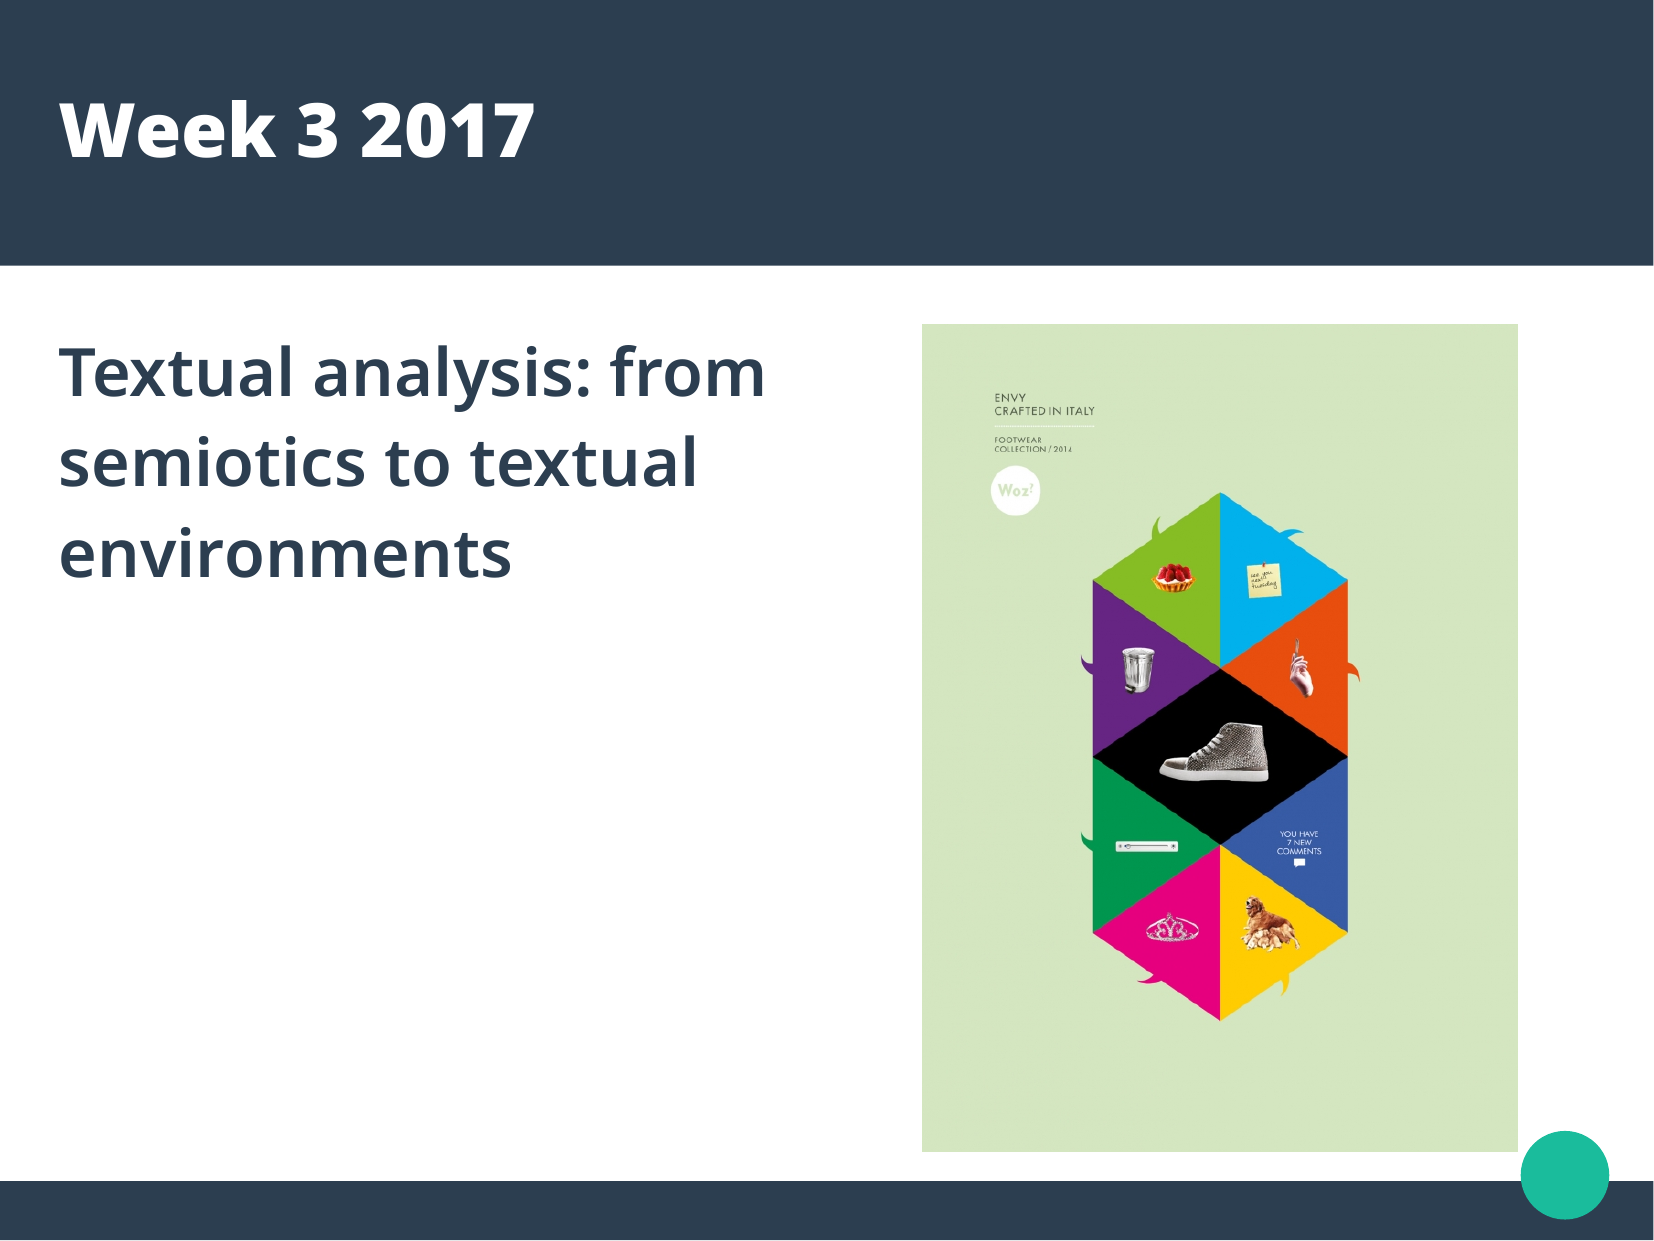

# Week 3 2017
Textual analysis: from semiotics to textual environments